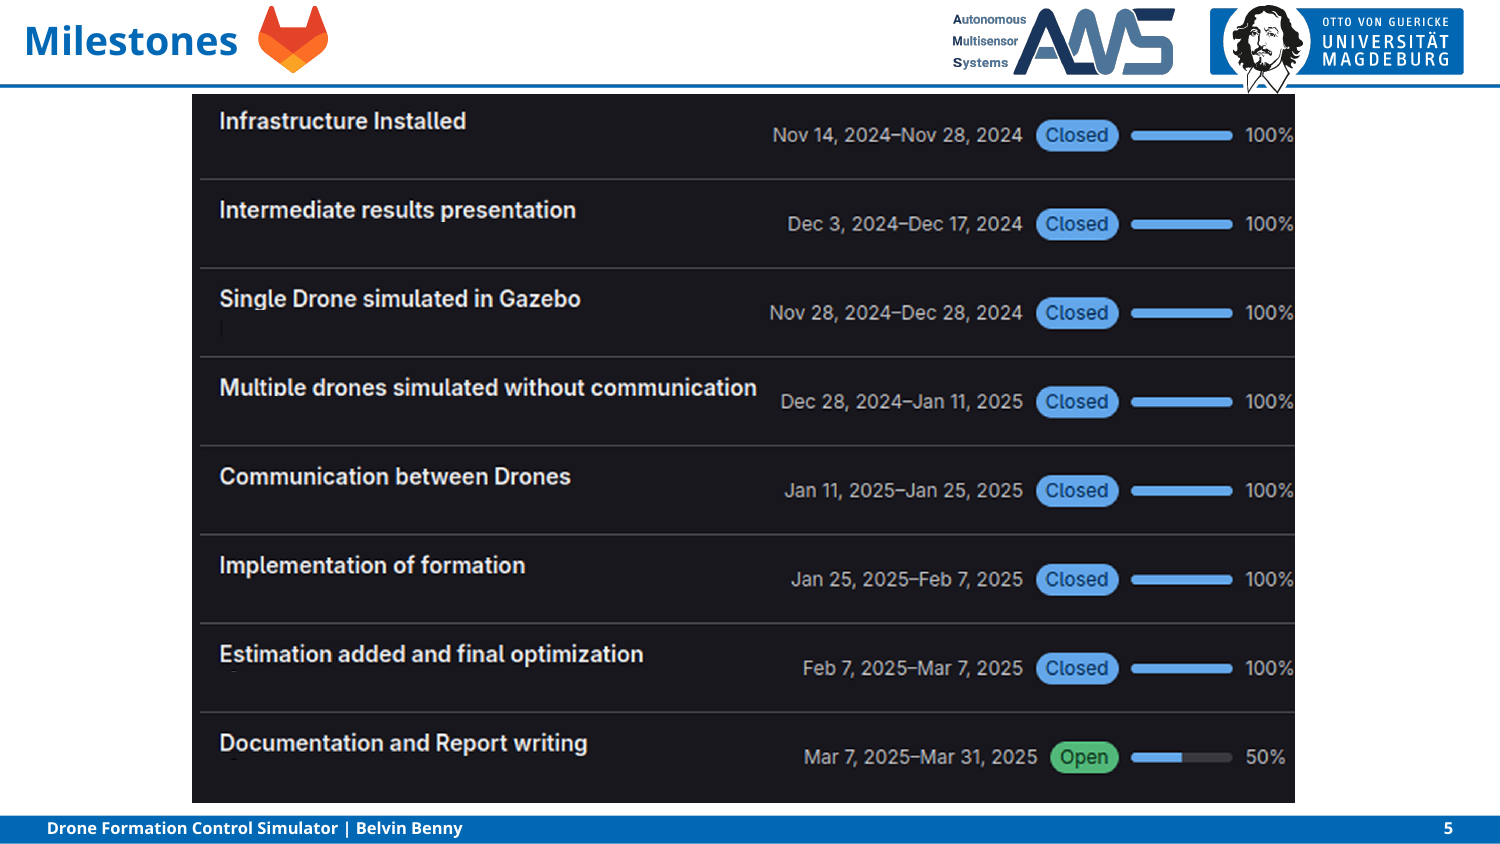

# Milestones
Drone Formation Control Simulator | Belvin Benny
5